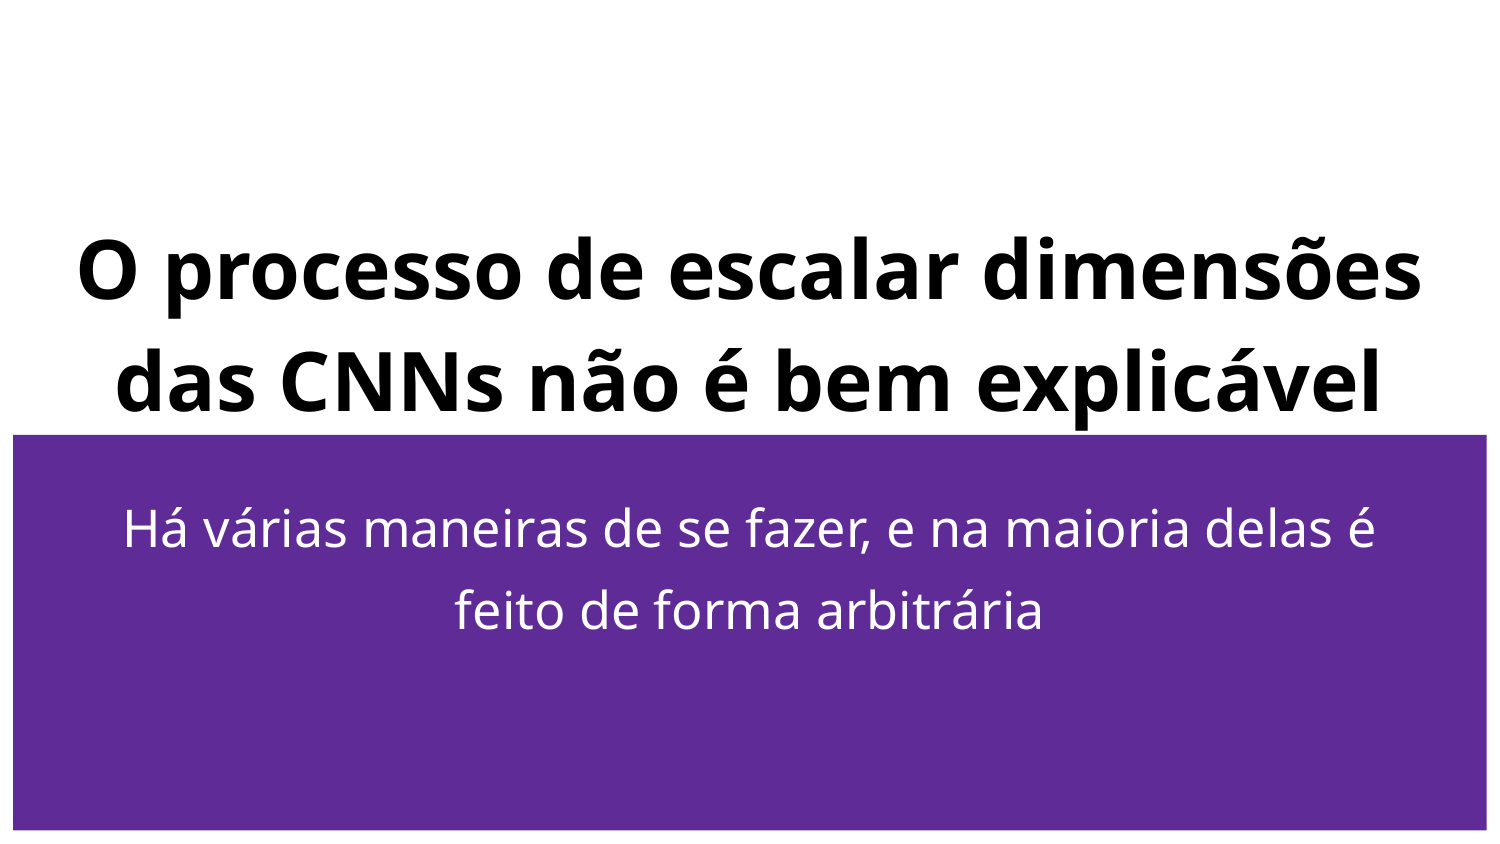

# O processo de escalar dimensões das CNNs não é bem explicável
Há várias maneiras de se fazer, e na maioria delas é feito de forma arbitrária